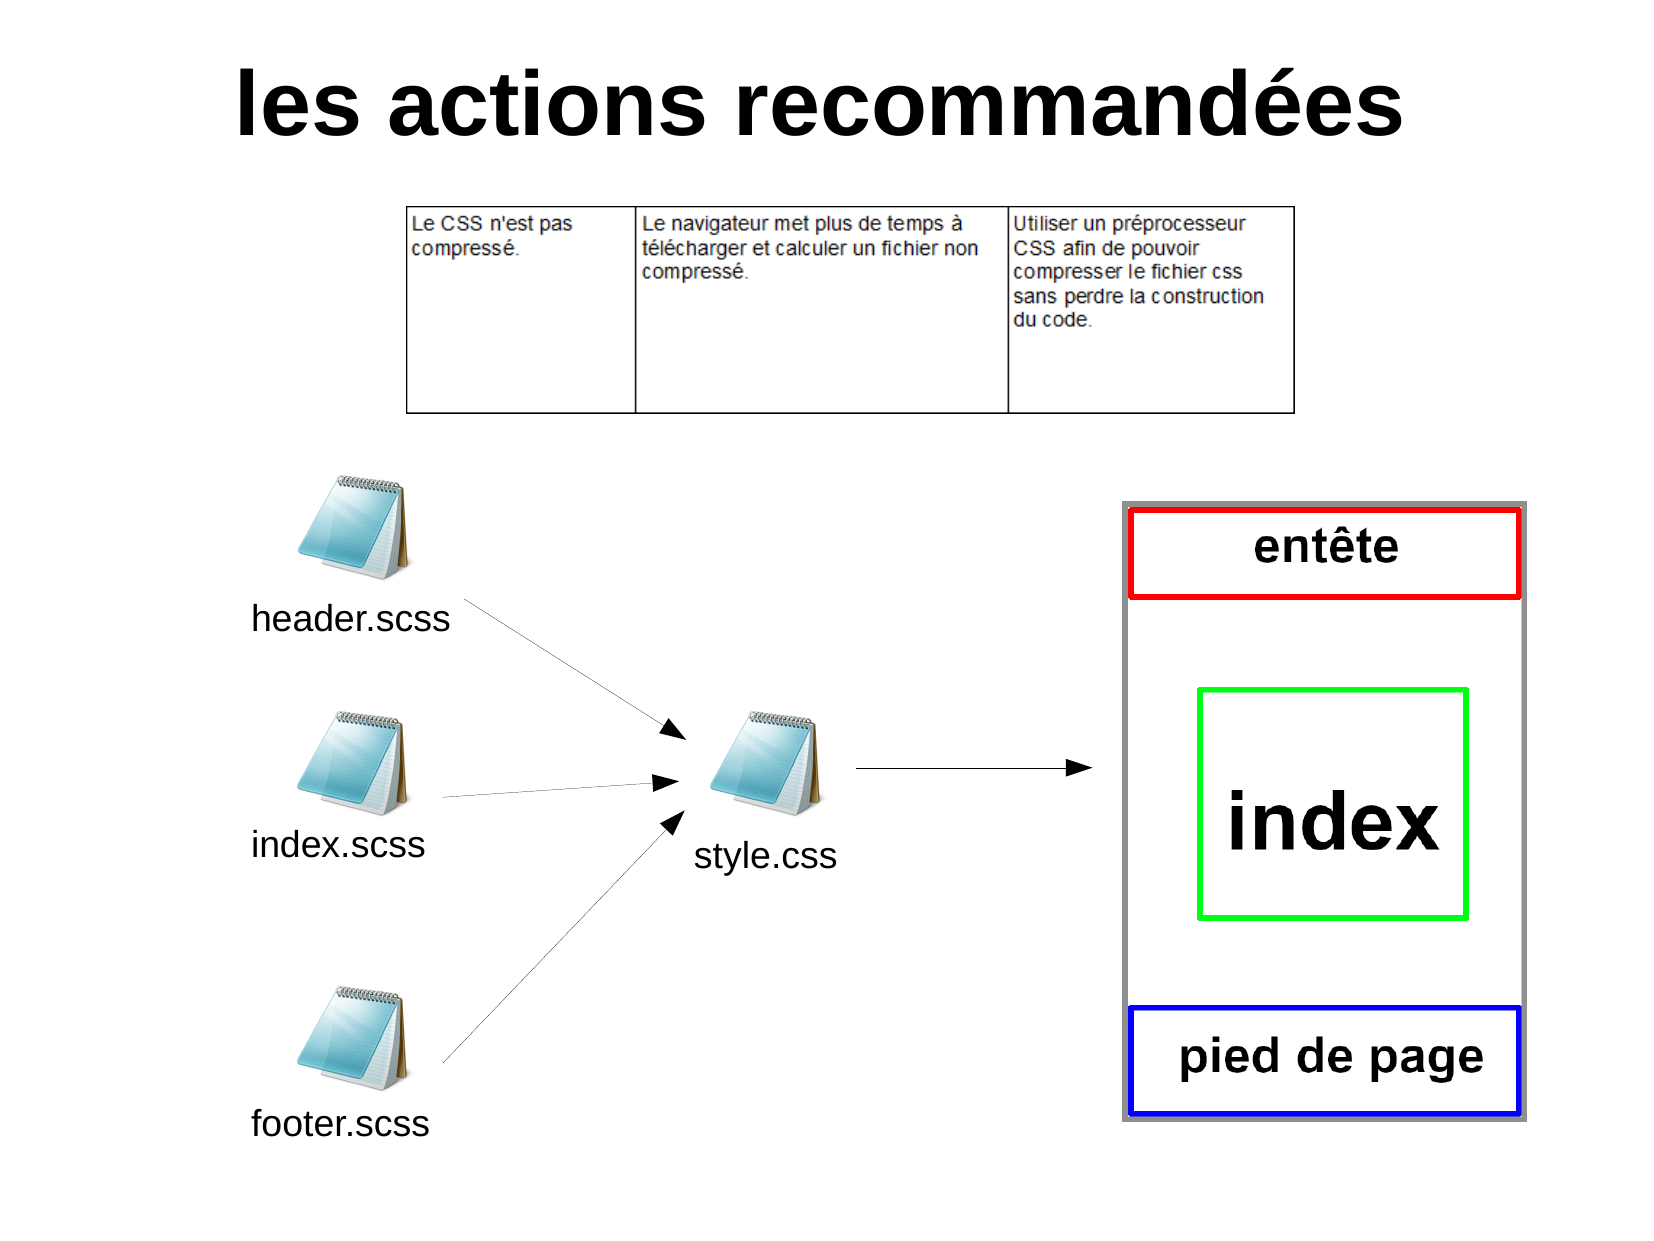

# les actions recommandées
header.scss
index.scss
style.css
footer.scss